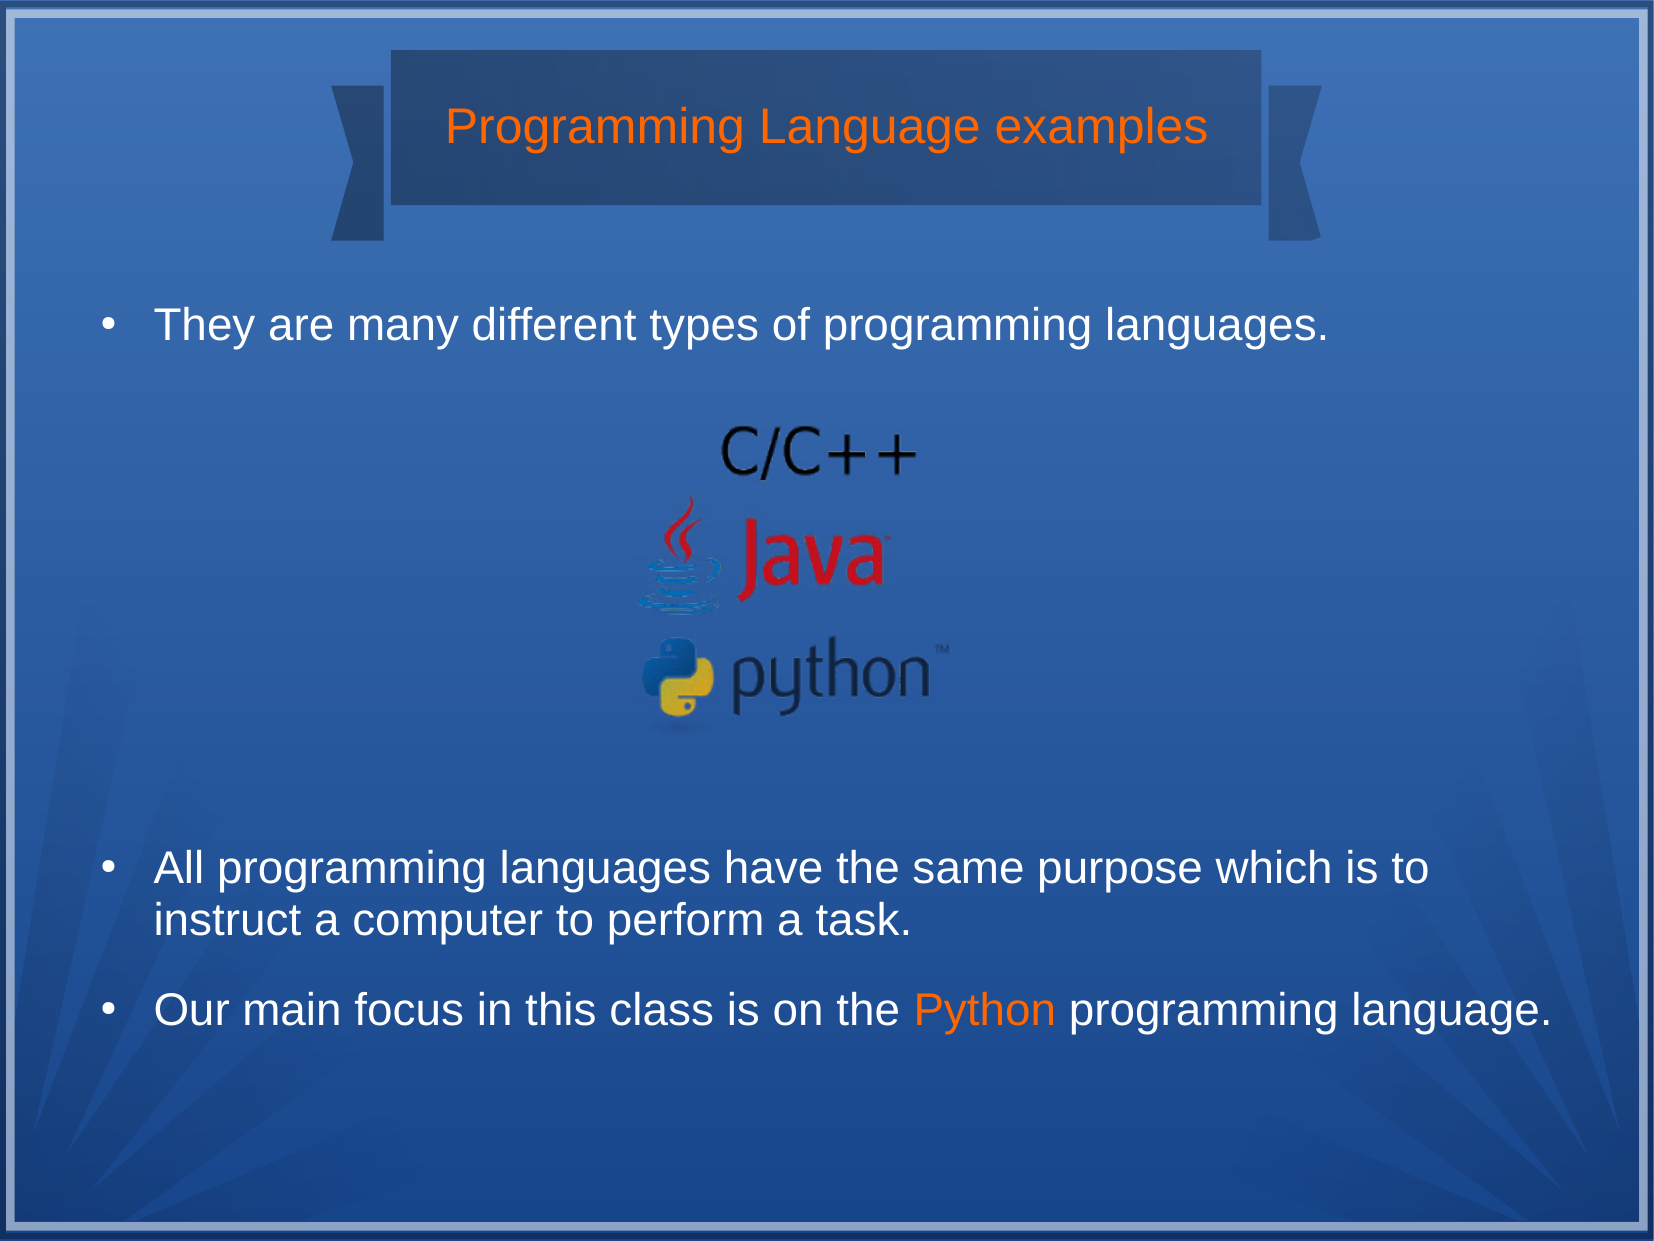

# Programming Language examples
They are many different types of programming languages.
All programming languages have the same purpose which is to instruct a computer to perform a task.
Our main focus in this class is on the Python programming language.